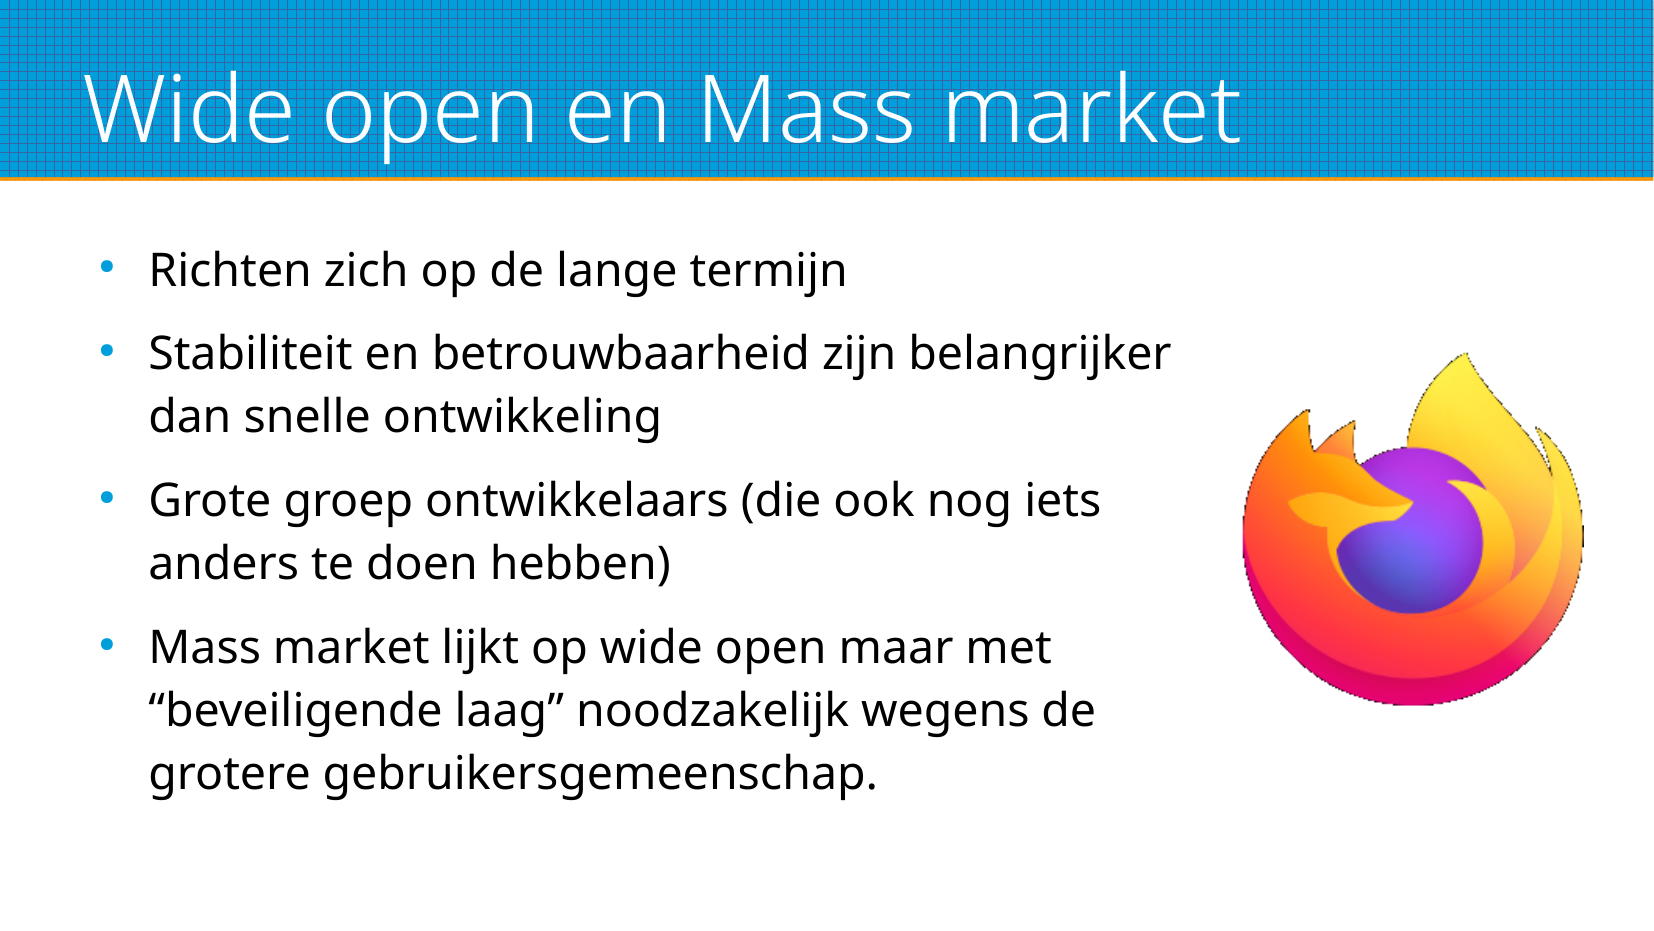

# Wide open en Mass market
Richten zich op de lange termijn
Stabiliteit en betrouwbaarheid zijn belangrijker dan snelle ontwikkeling
Grote groep ontwikkelaars (die ook nog iets anders te doen hebben)
Mass market lijkt op wide open maar met “beveiligende laag” noodzakelijk wegens de grotere gebruikersgemeenschap.